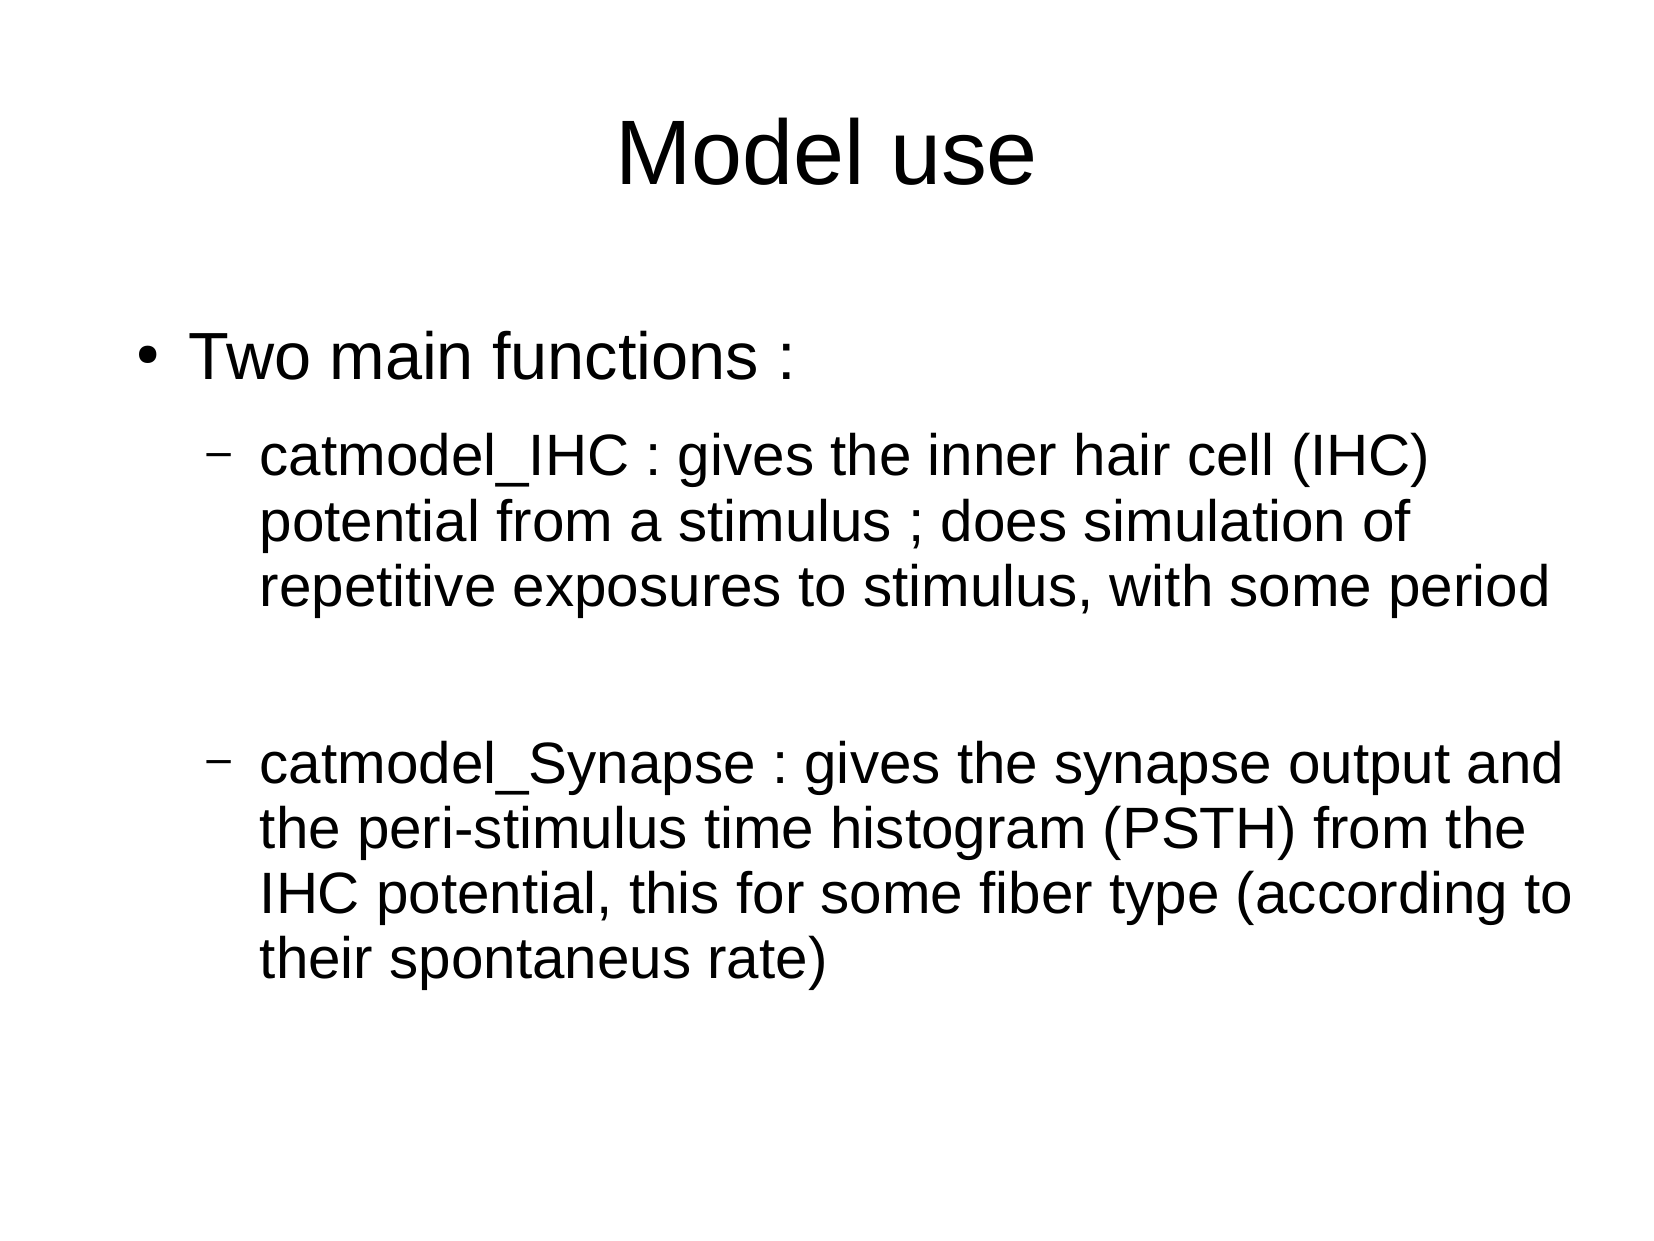

# Model use
Two main functions :
catmodel_IHC : gives the inner hair cell (IHC) potential from a stimulus ; does simulation of repetitive exposures to stimulus, with some period
catmodel_Synapse : gives the synapse output and the peri-stimulus time histogram (PSTH) from the IHC potential, this for some fiber type (according to their spontaneus rate)